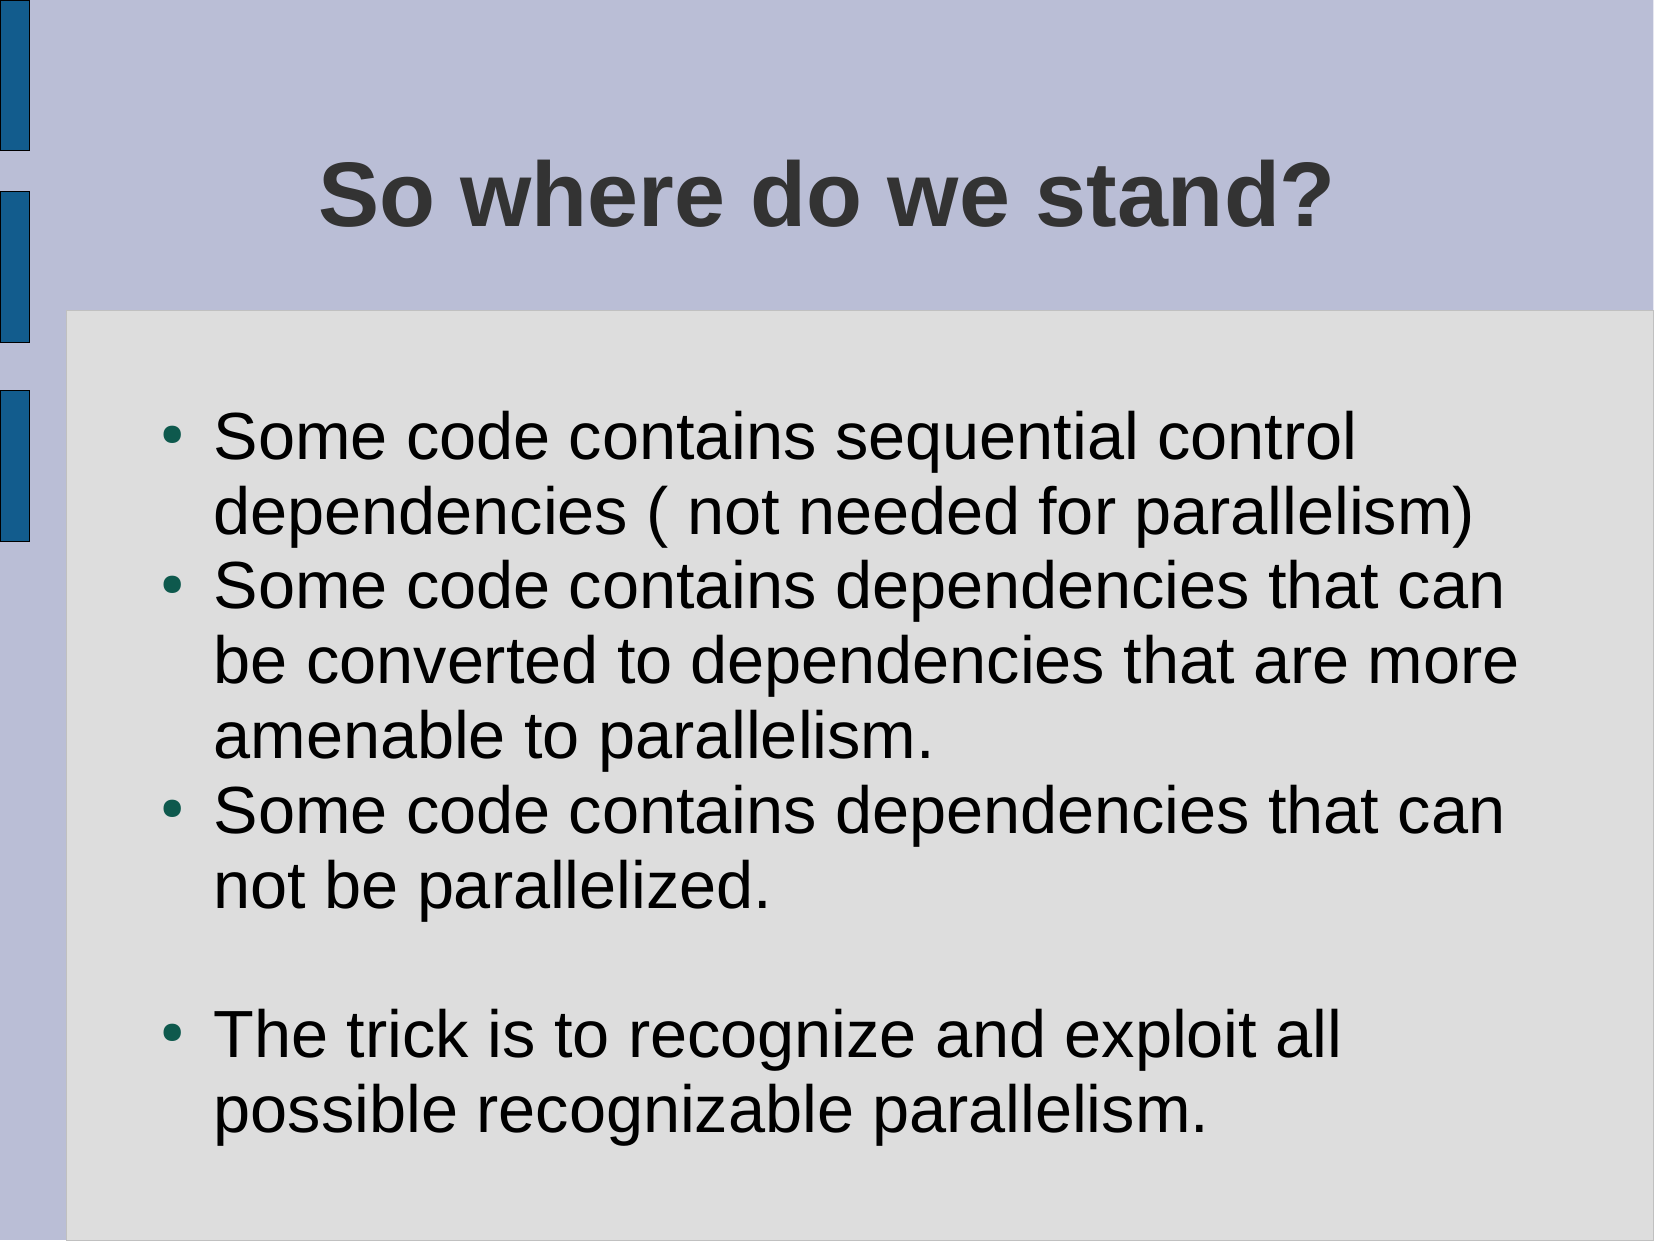

# So where do we stand?
Some code contains sequential control dependencies ( not needed for parallelism)
Some code contains dependencies that can be converted to dependencies that are more amenable to parallelism.
Some code contains dependencies that can not be parallelized.
The trick is to recognize and exploit all possible recognizable parallelism.